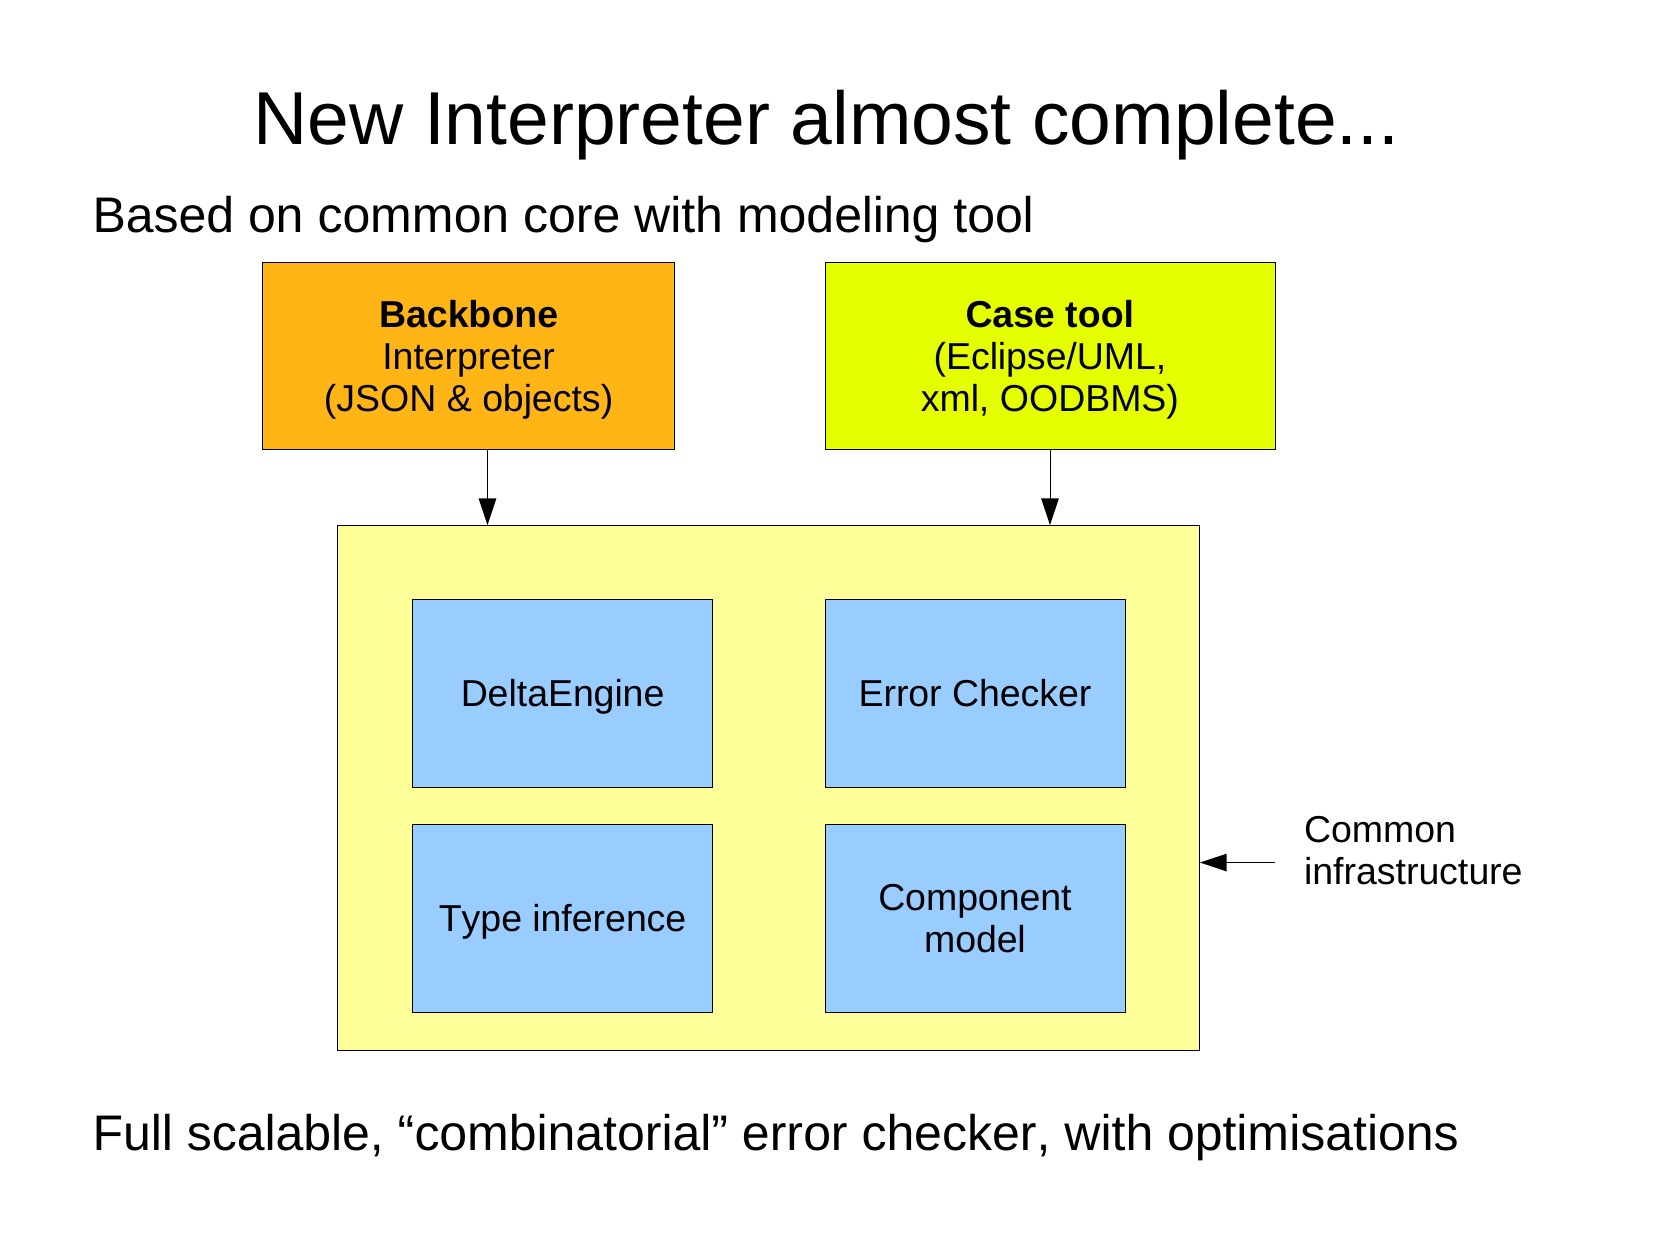

# New Interpreter almost complete...
Based on common core with modeling tool
Full scalable, “combinatorial” error checker, with optimisations
Backbone
Interpreter
(JSON & objects)
Case tool
(Eclipse/UML,
xml, OODBMS)
DeltaEngine
Error Checker
Common
infrastructure
Type inference
Component
model